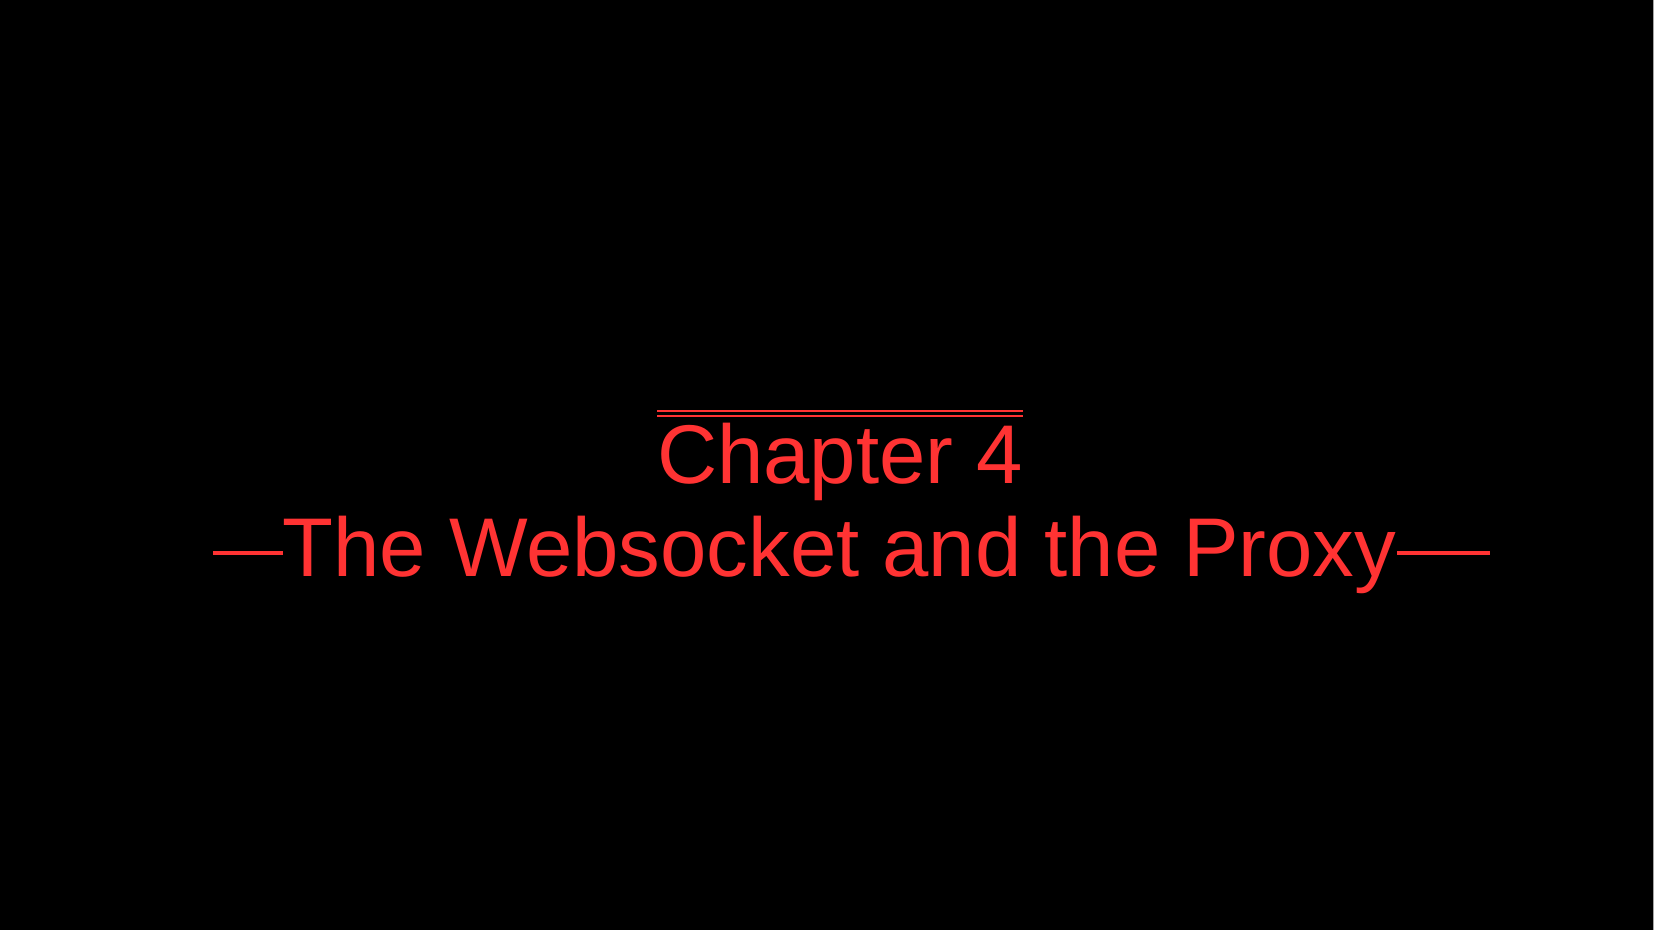

Chapter 4
 The Websocket and the Proxy